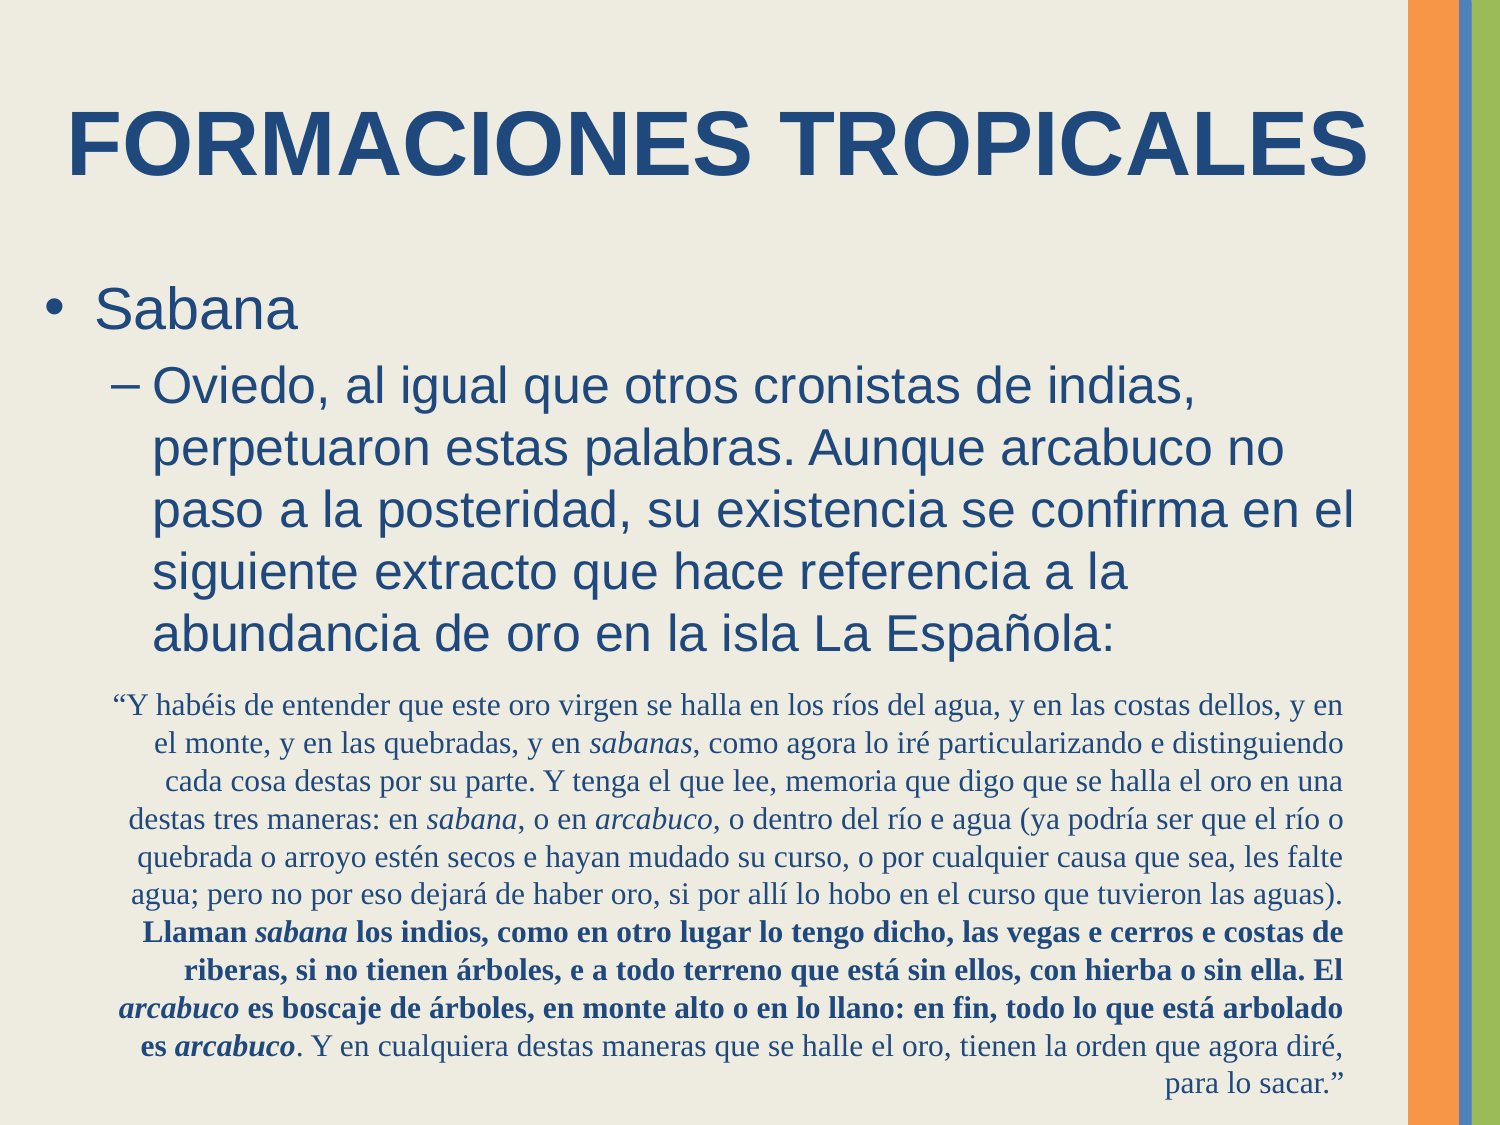

# Formaciones tropicales
Sabana
Oviedo, al igual que otros cronistas de indias, perpetuaron estas palabras. Aunque arcabuco no paso a la posteridad, su existencia se confirma en el siguiente extracto que hace referencia a la abundancia de oro en la isla La Española:
“Y habéis de entender que este oro virgen se halla en los ríos del agua, y en las costas dellos, y en el monte, y en las quebradas, y en sabanas, como agora lo iré particularizando e distinguiendo cada cosa destas por su parte. Y tenga el que lee, memoria que digo que se halla el oro en una destas tres maneras: en sabana, o en arcabuco, o dentro del río e agua (ya podría ser que el río o quebrada o arroyo estén secos e hayan mudado su curso, o por cualquier causa que sea, les falte agua; pero no por eso dejará de haber oro, si por allí lo hobo en el curso que tuvieron las aguas). Llaman sabana los indios, como en otro lugar lo tengo dicho, las vegas e cerros e costas de riberas, si no tienen árboles, e a todo terreno que está sin ellos, con hierba o sin ella. El arcabuco es boscaje de árboles, en monte alto o en lo llano: en fin, todo lo que está arbolado es arcabuco. Y en cualquiera destas maneras que se halle el oro, tienen la orden que agora diré, para lo sacar.”